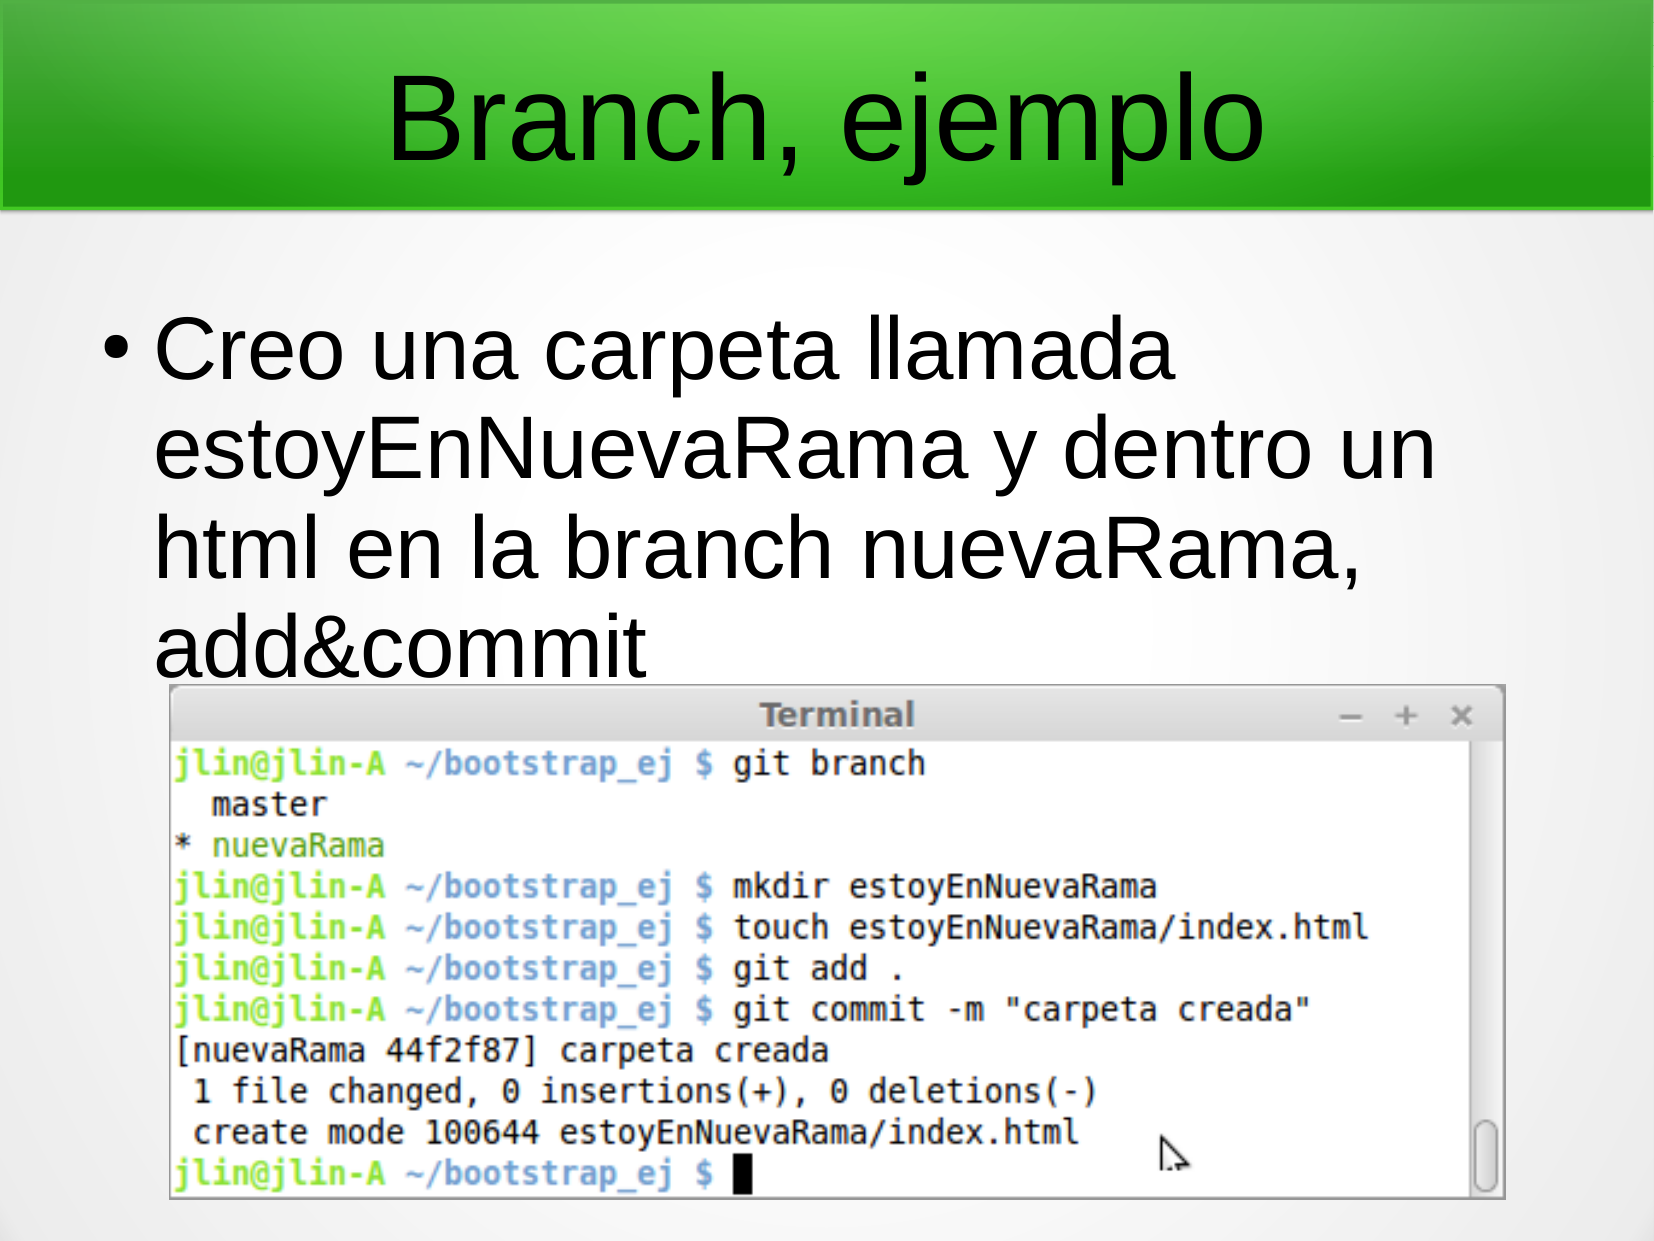

# Branch, ejemplo
Creo una carpeta llamada estoyEnNuevaRama y dentro un html en la branch nuevaRama, add&commit